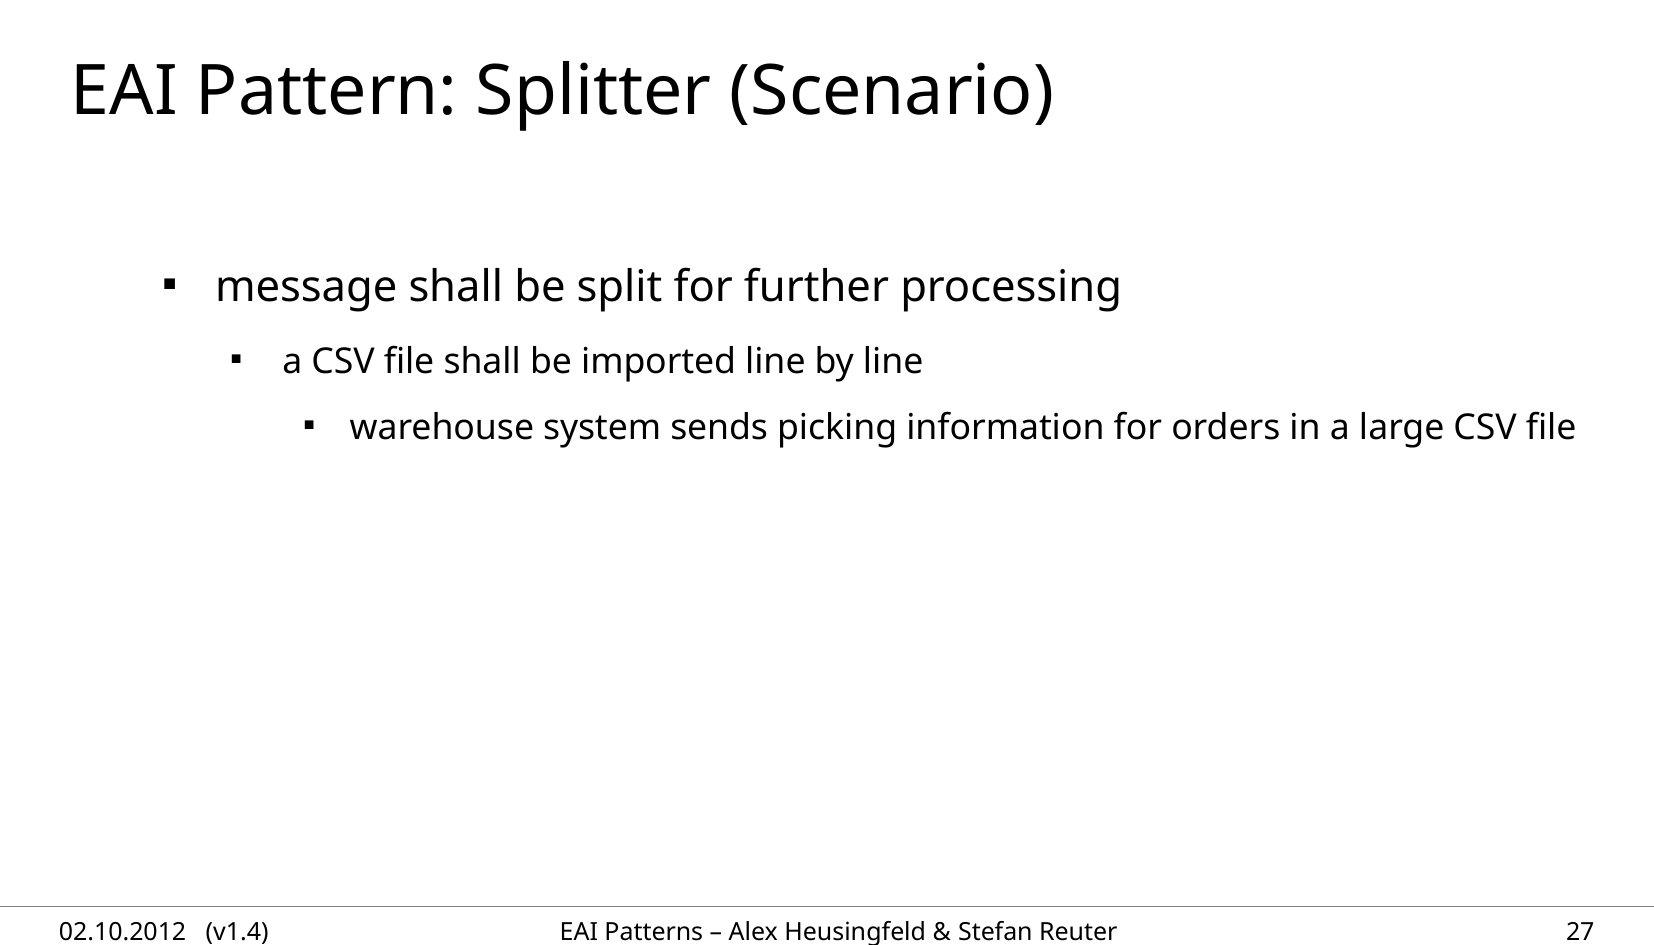

# EAI Pattern: Splitter (Scenario)
message shall be split for further processing
a CSV file shall be imported line by line
warehouse system sends picking information for orders in a large CSV file
2012-08-30
EAI Patterns - Alex Heusingfeld & Stefan Reuter
27